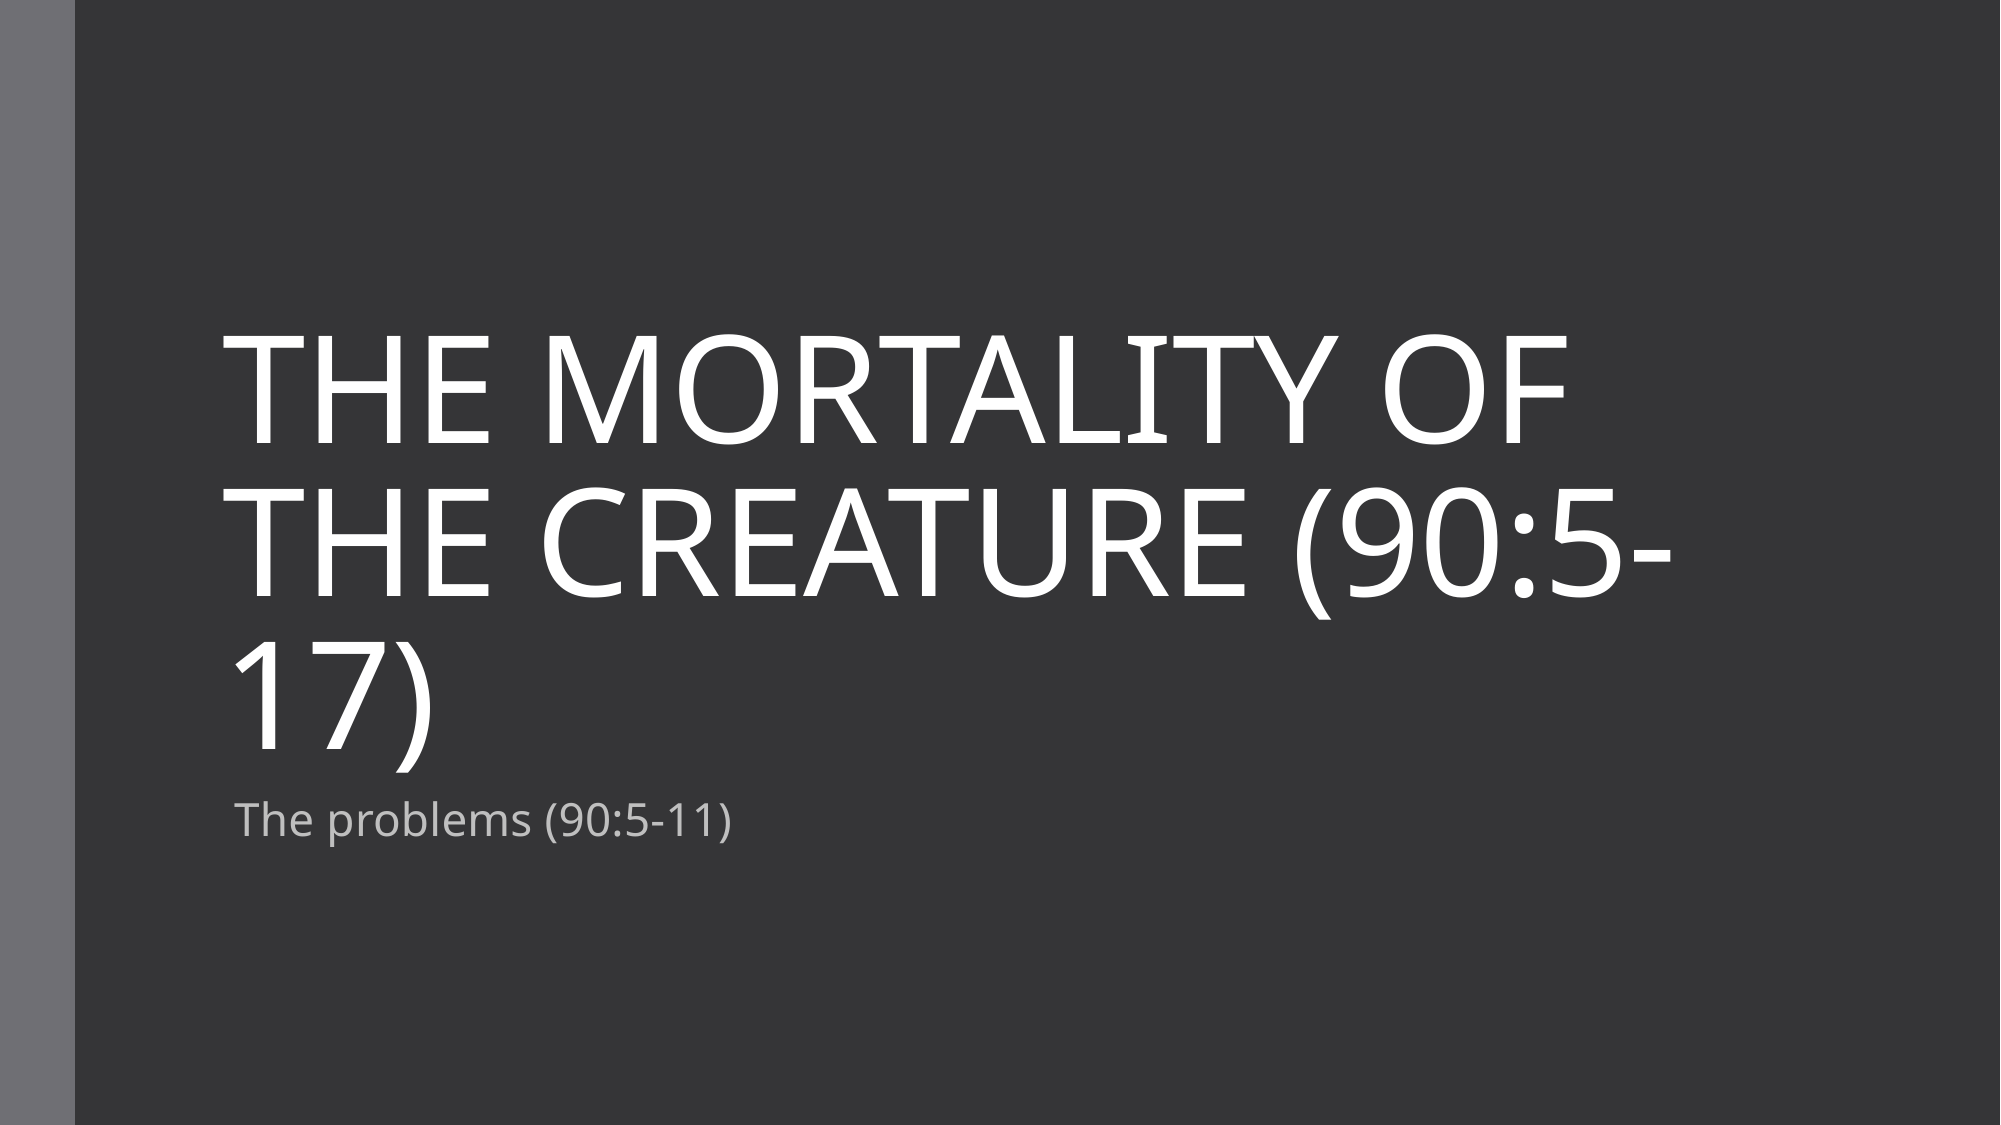

# THE MORTALITY OF THE CREATURE (90:5-17)
 The problems (90:5-11)